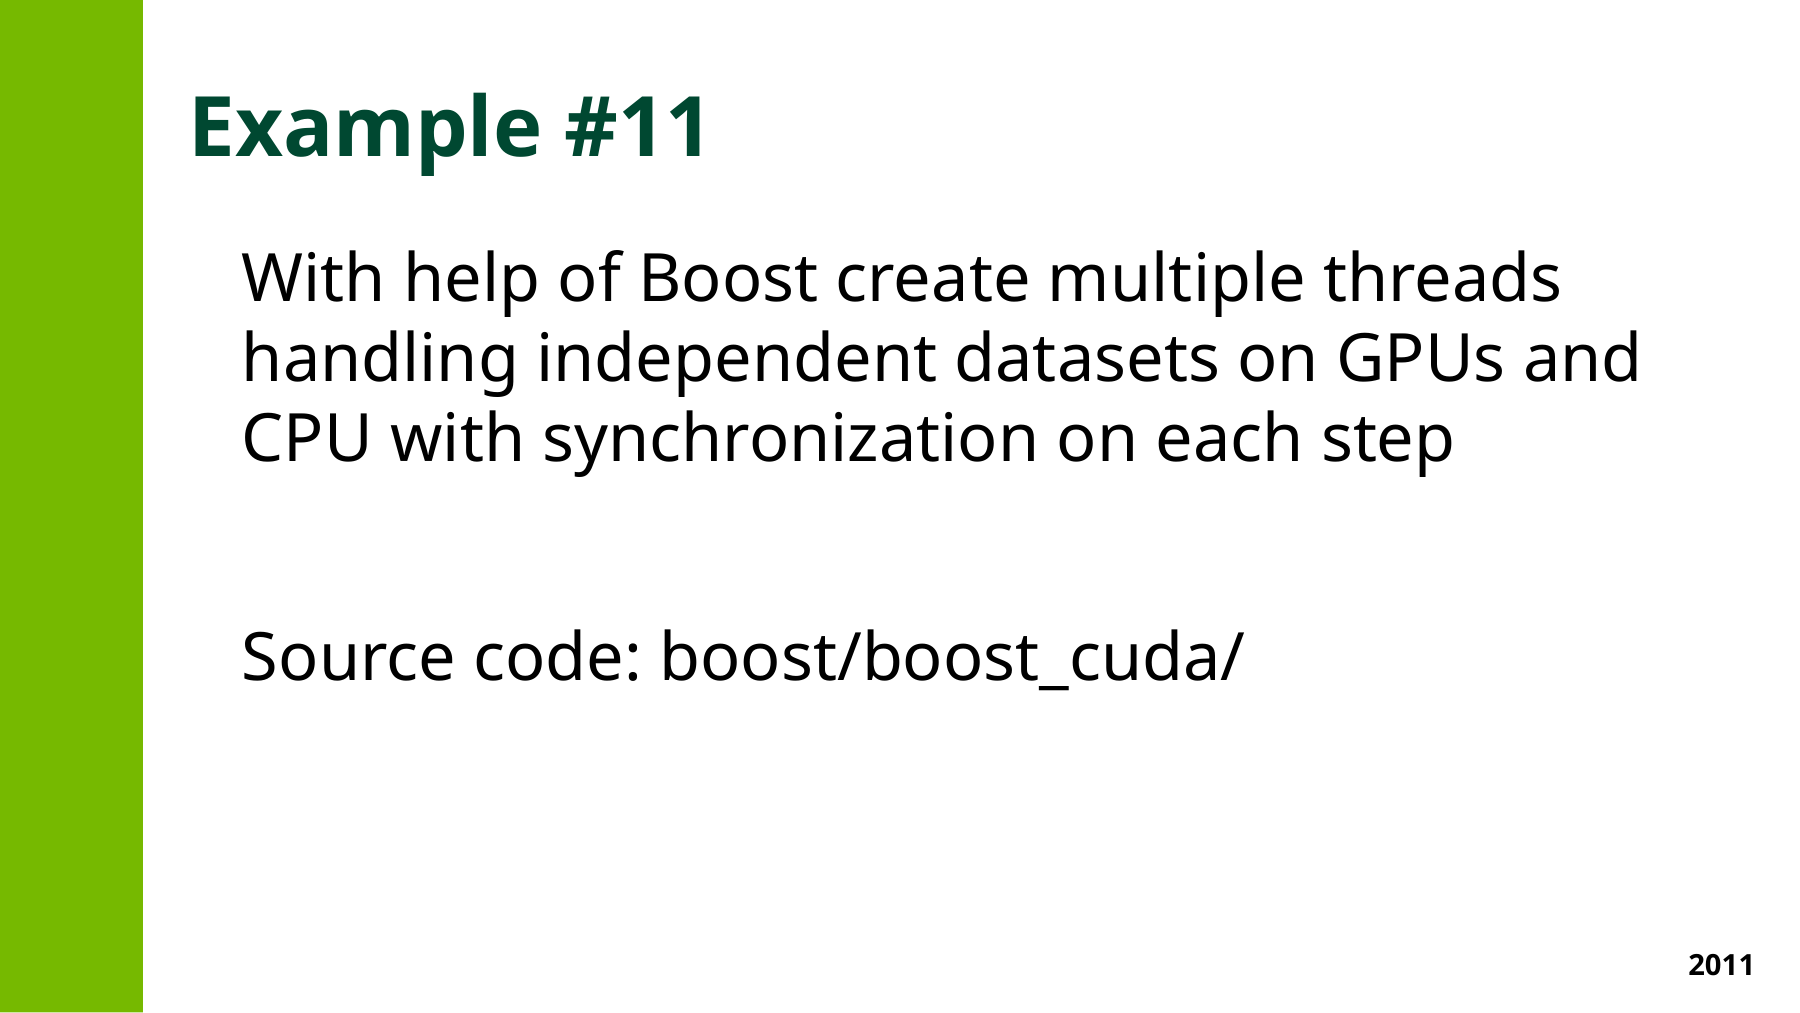

Example #11
# With help of Boost create multiple threads handling independent datasets on GPUs and CPU with synchronization on each step
Source code: boost/boost_cuda/